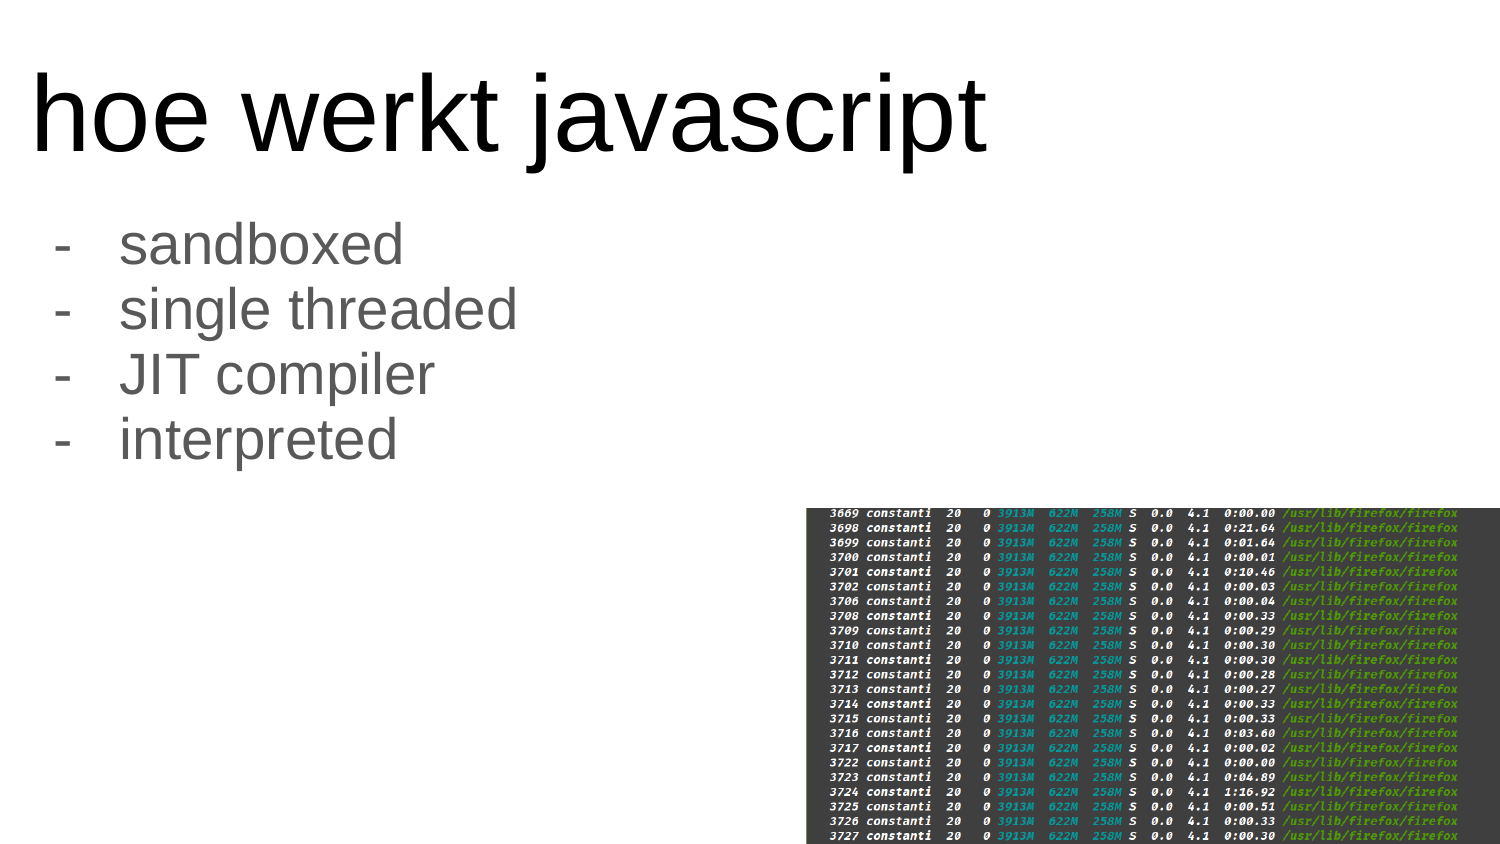

# hoe werkt javascript
sandboxed
single threaded
JIT compiler
interpreted